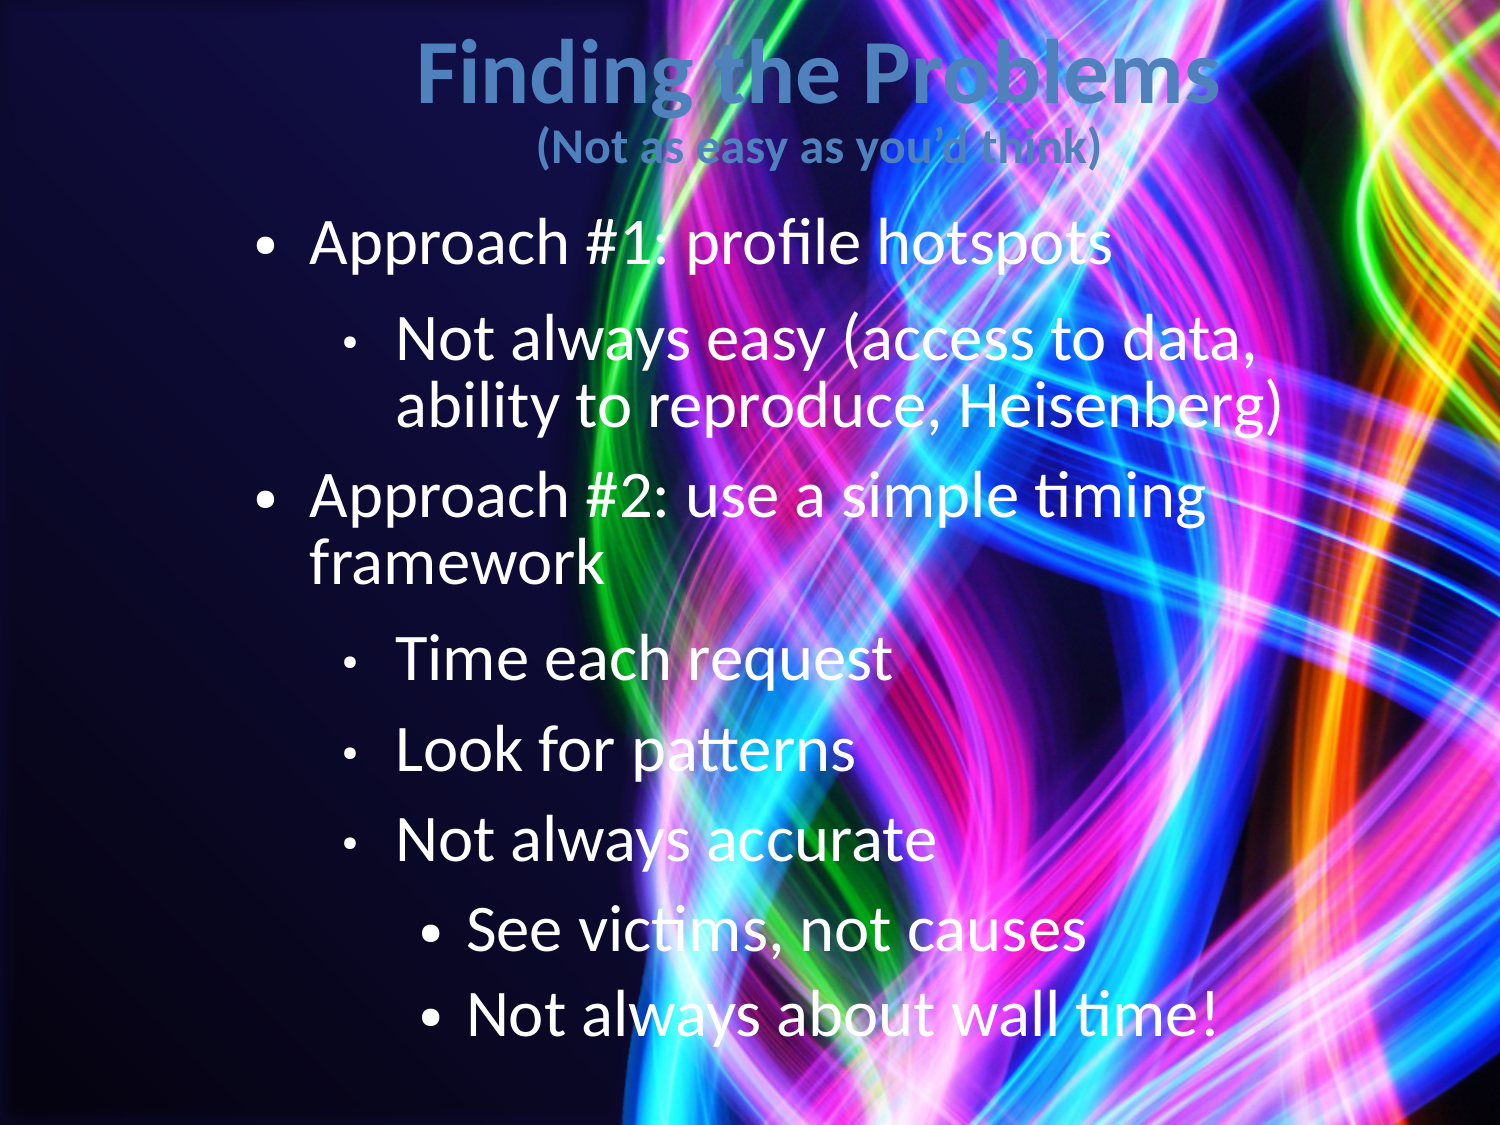

# Finding the Problems (Not as easy as you’d think)
Approach #1: profile hotspots
Not always easy (access to data, ability to reproduce, Heisenberg)
Approach #2: use a simple timing framework
Time each request
Look for patterns
Not always accurate
See victims, not causes
Not always about wall time!